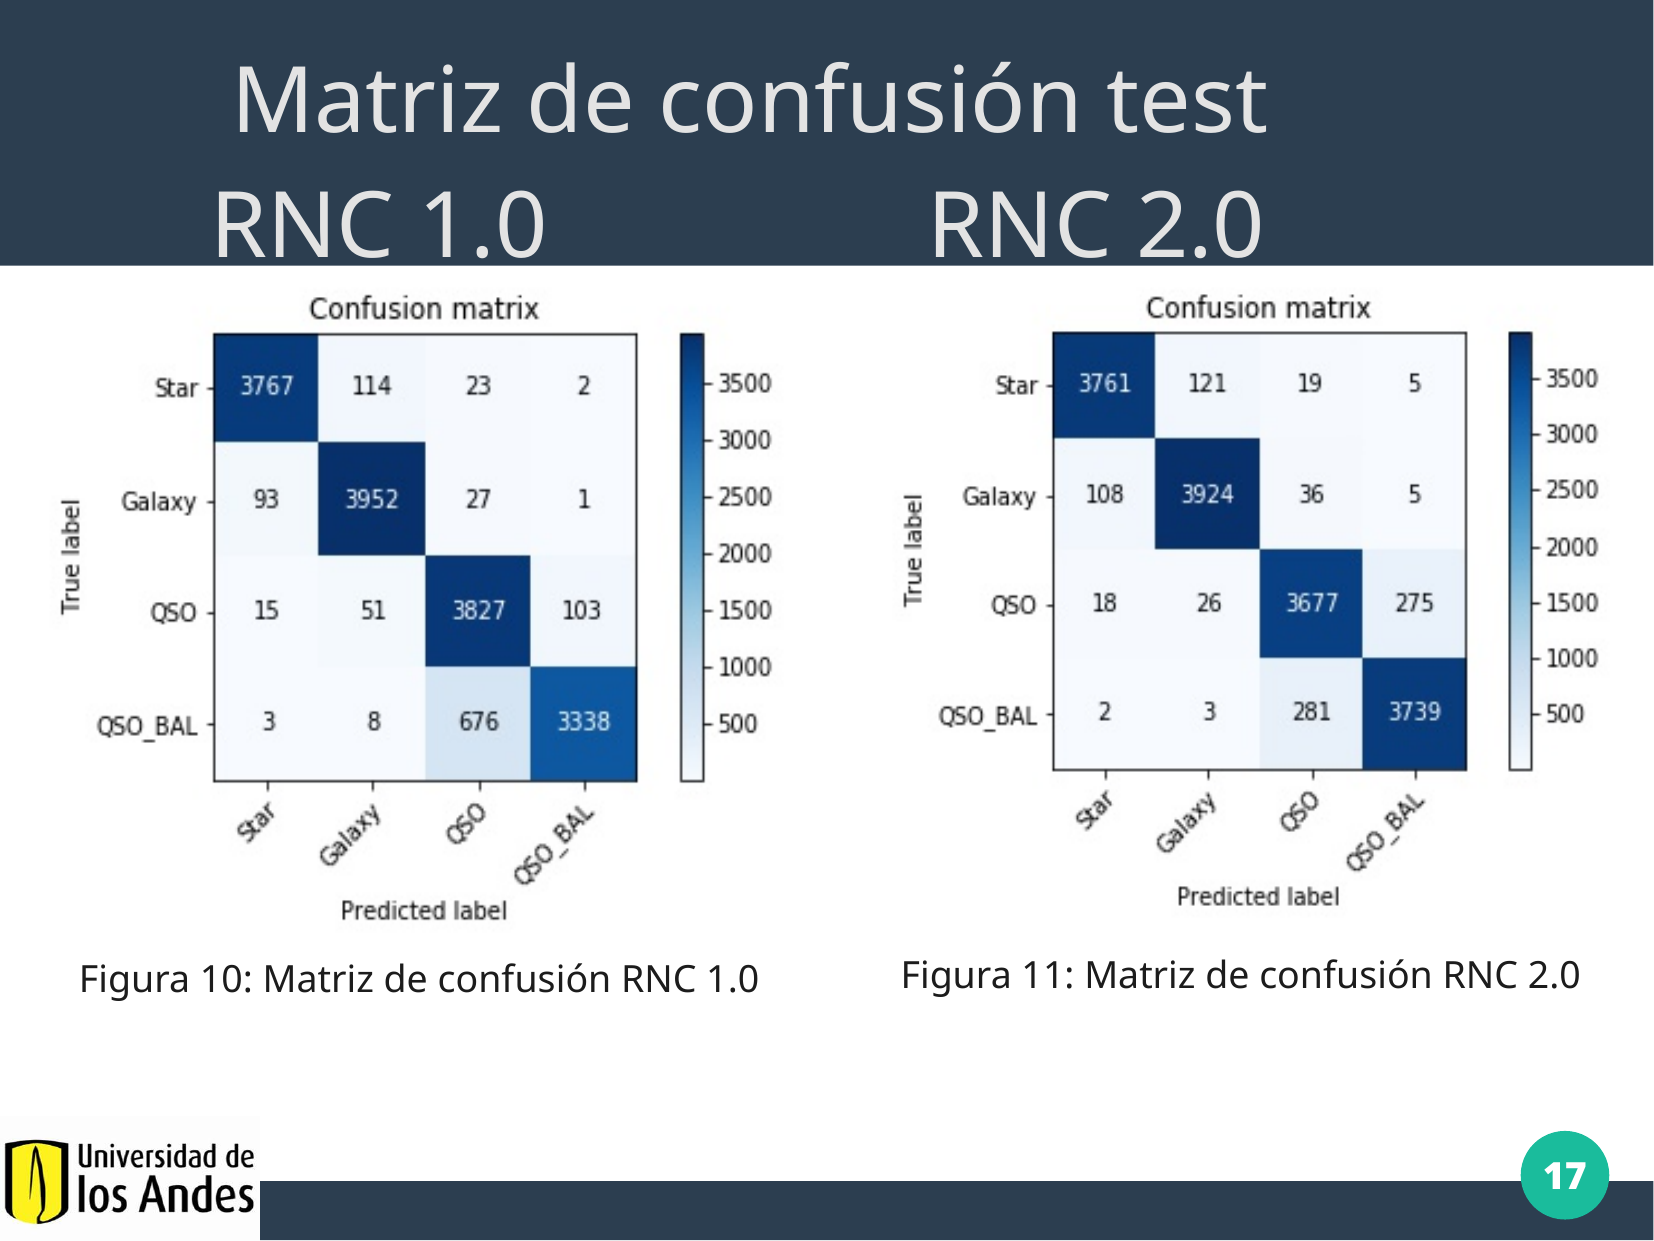

# Matriz de confusión test RNC 1.0 RNC 2.0
Figura 11: Matriz de confusión RNC 2.0
Figura 10: Matriz de confusión RNC 1.0
17